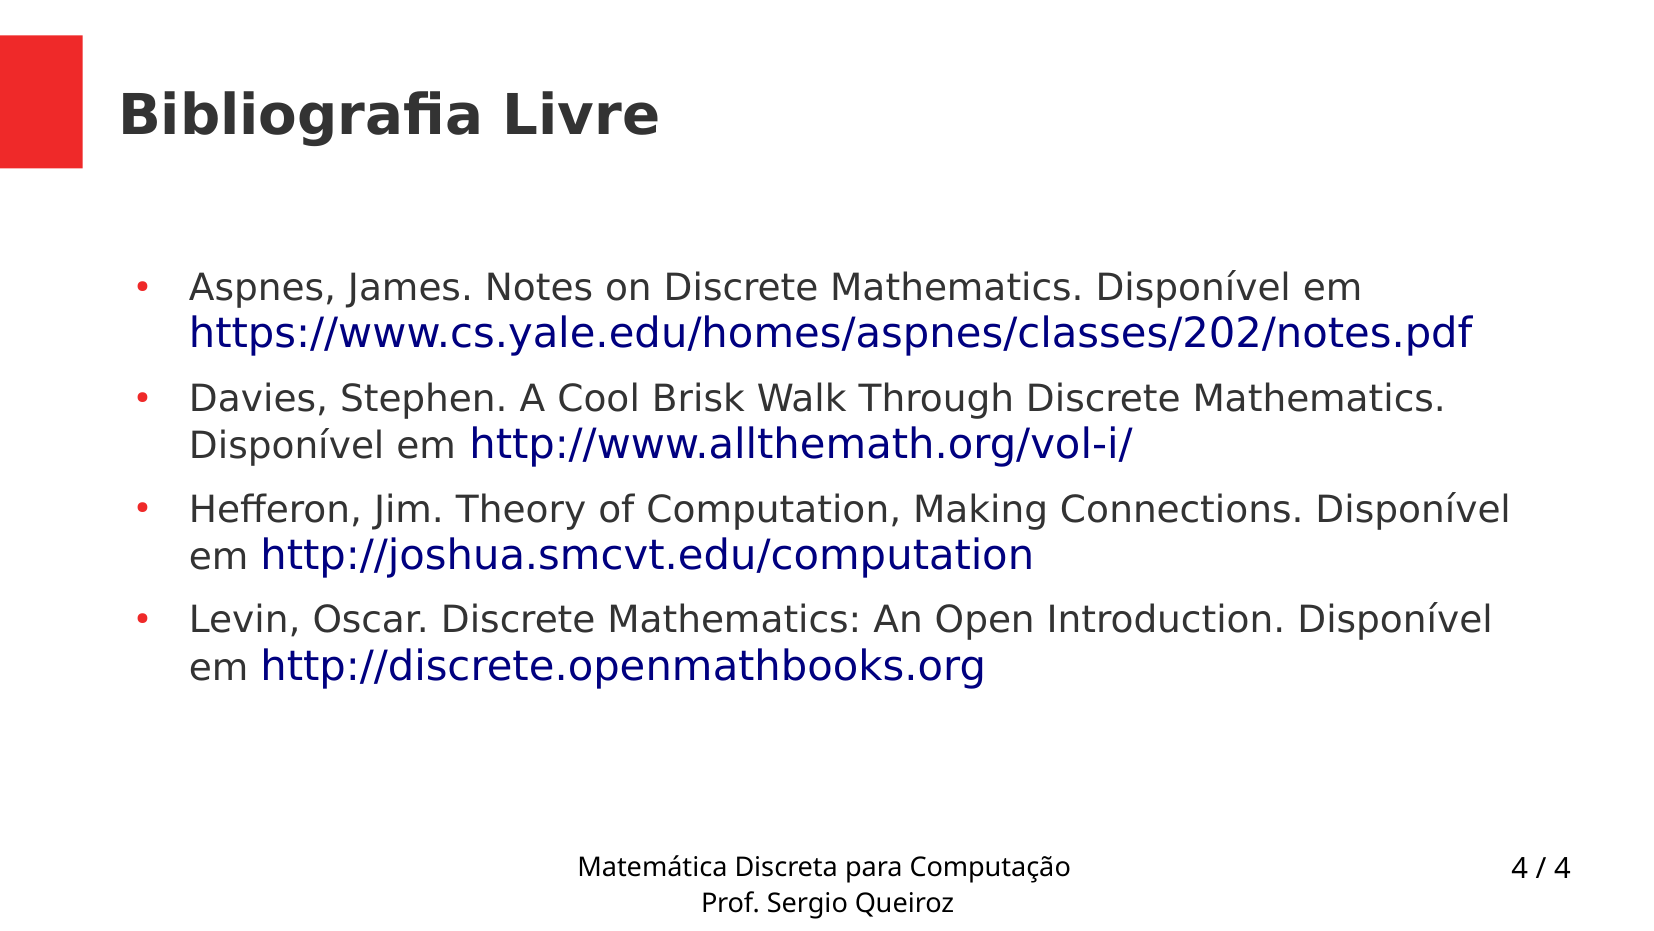

# Bibliografia Livre
Aspnes, James. Notes on Discrete Mathematics. Disponível em https://www.cs.yale.edu/homes/aspnes/classes/202/notes.pdf
Davies, Stephen. A Cool Brisk Walk Through Discrete Mathematics. Disponível em http://www.allthemath.org/vol-i/
Hefferon, Jim. Theory of Computation, Making Connections. Disponível em http://joshua.smcvt.edu/computation
Levin, Oscar. Discrete Mathematics: An Open Introduction. Disponível em http://discrete.openmathbooks.org
4